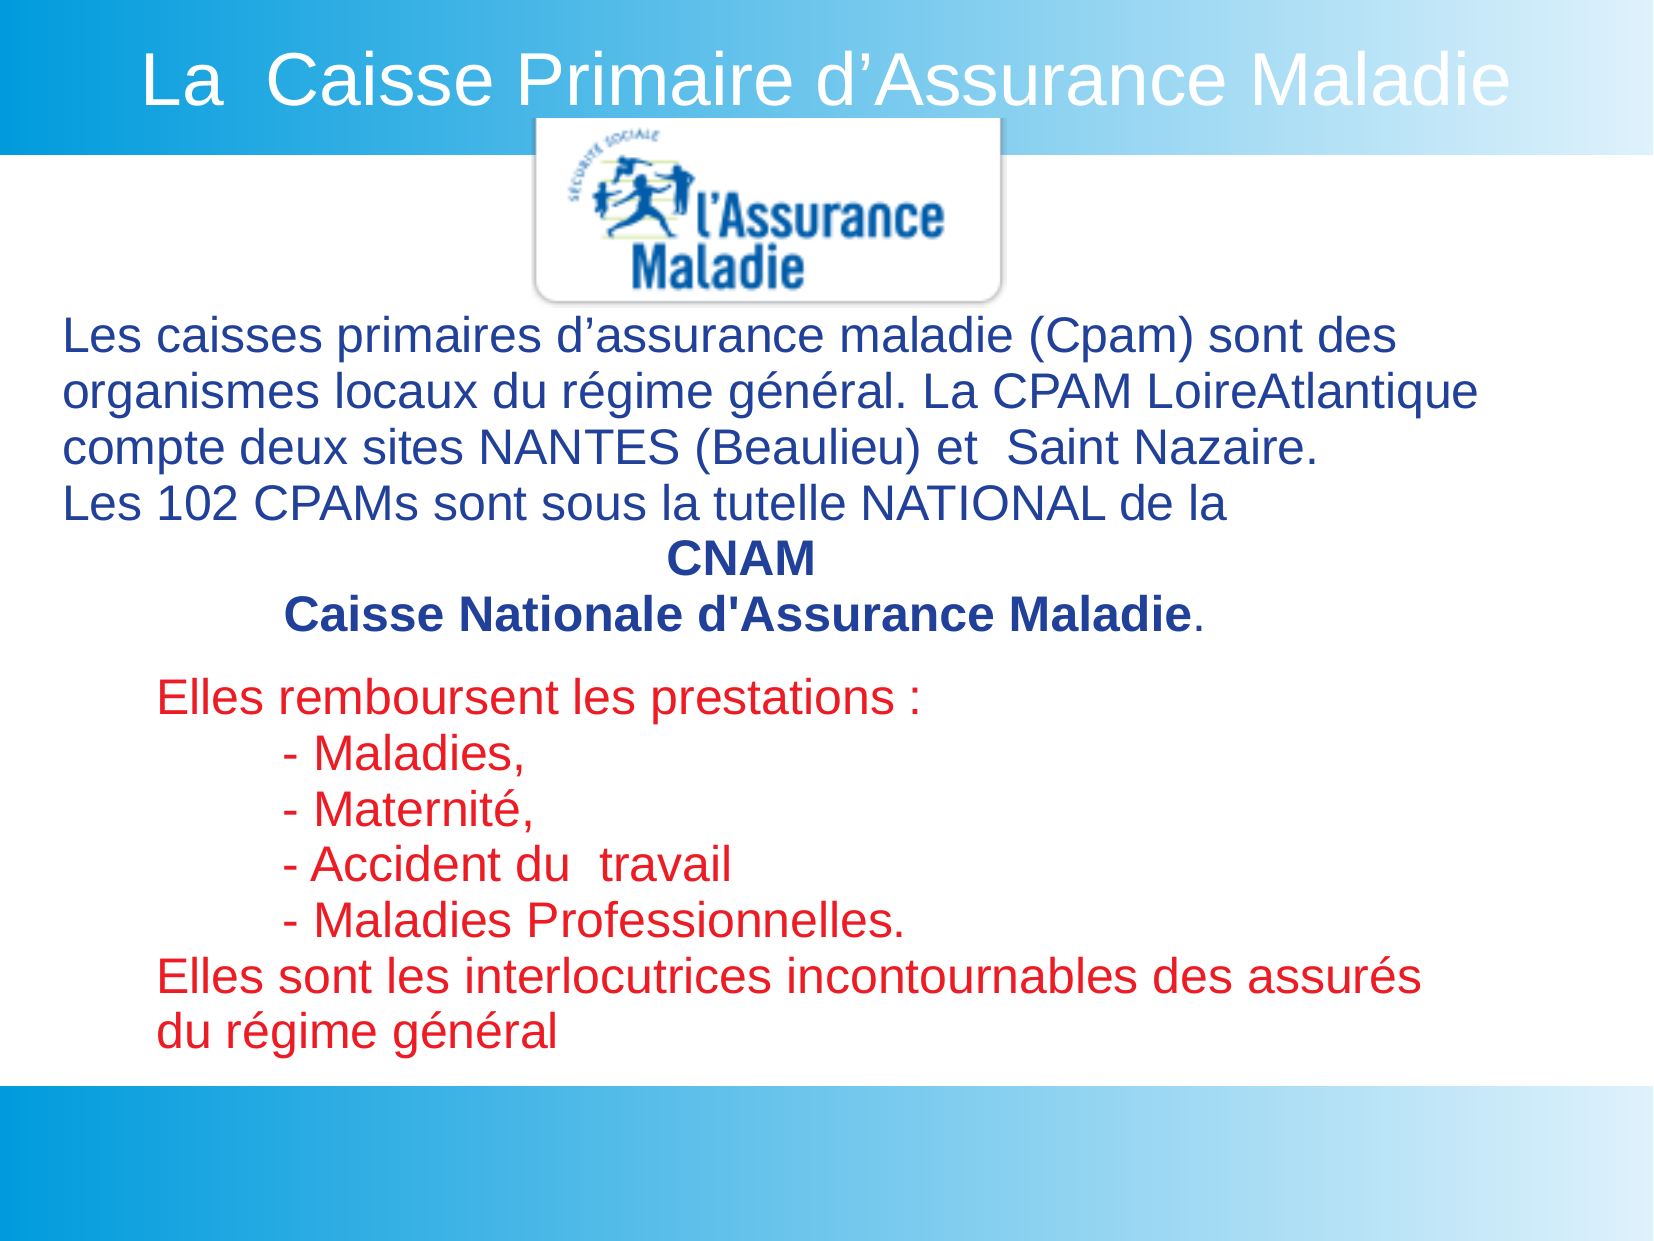

# La Caisse Primaire d’Assurance Maladie
Les caisses primaires d’assurance maladie (Cpam) sont des organismes locaux du régime général. La CPAM LoireAtlantique compte deux sites NANTES (Beaulieu) et Saint Nazaire.
Les 102 CPAMs sont sous la tutelle NATIONAL de la
 					 CNAM
			Caisse Nationale d'Assurance Maladie.
Elles remboursent les prestations :
 - Maladies,
 - Maternité,
 - Accident du travail
 - Maladies Professionnelles.
Elles sont les interlocutrices incontournables des assurés
du régime général